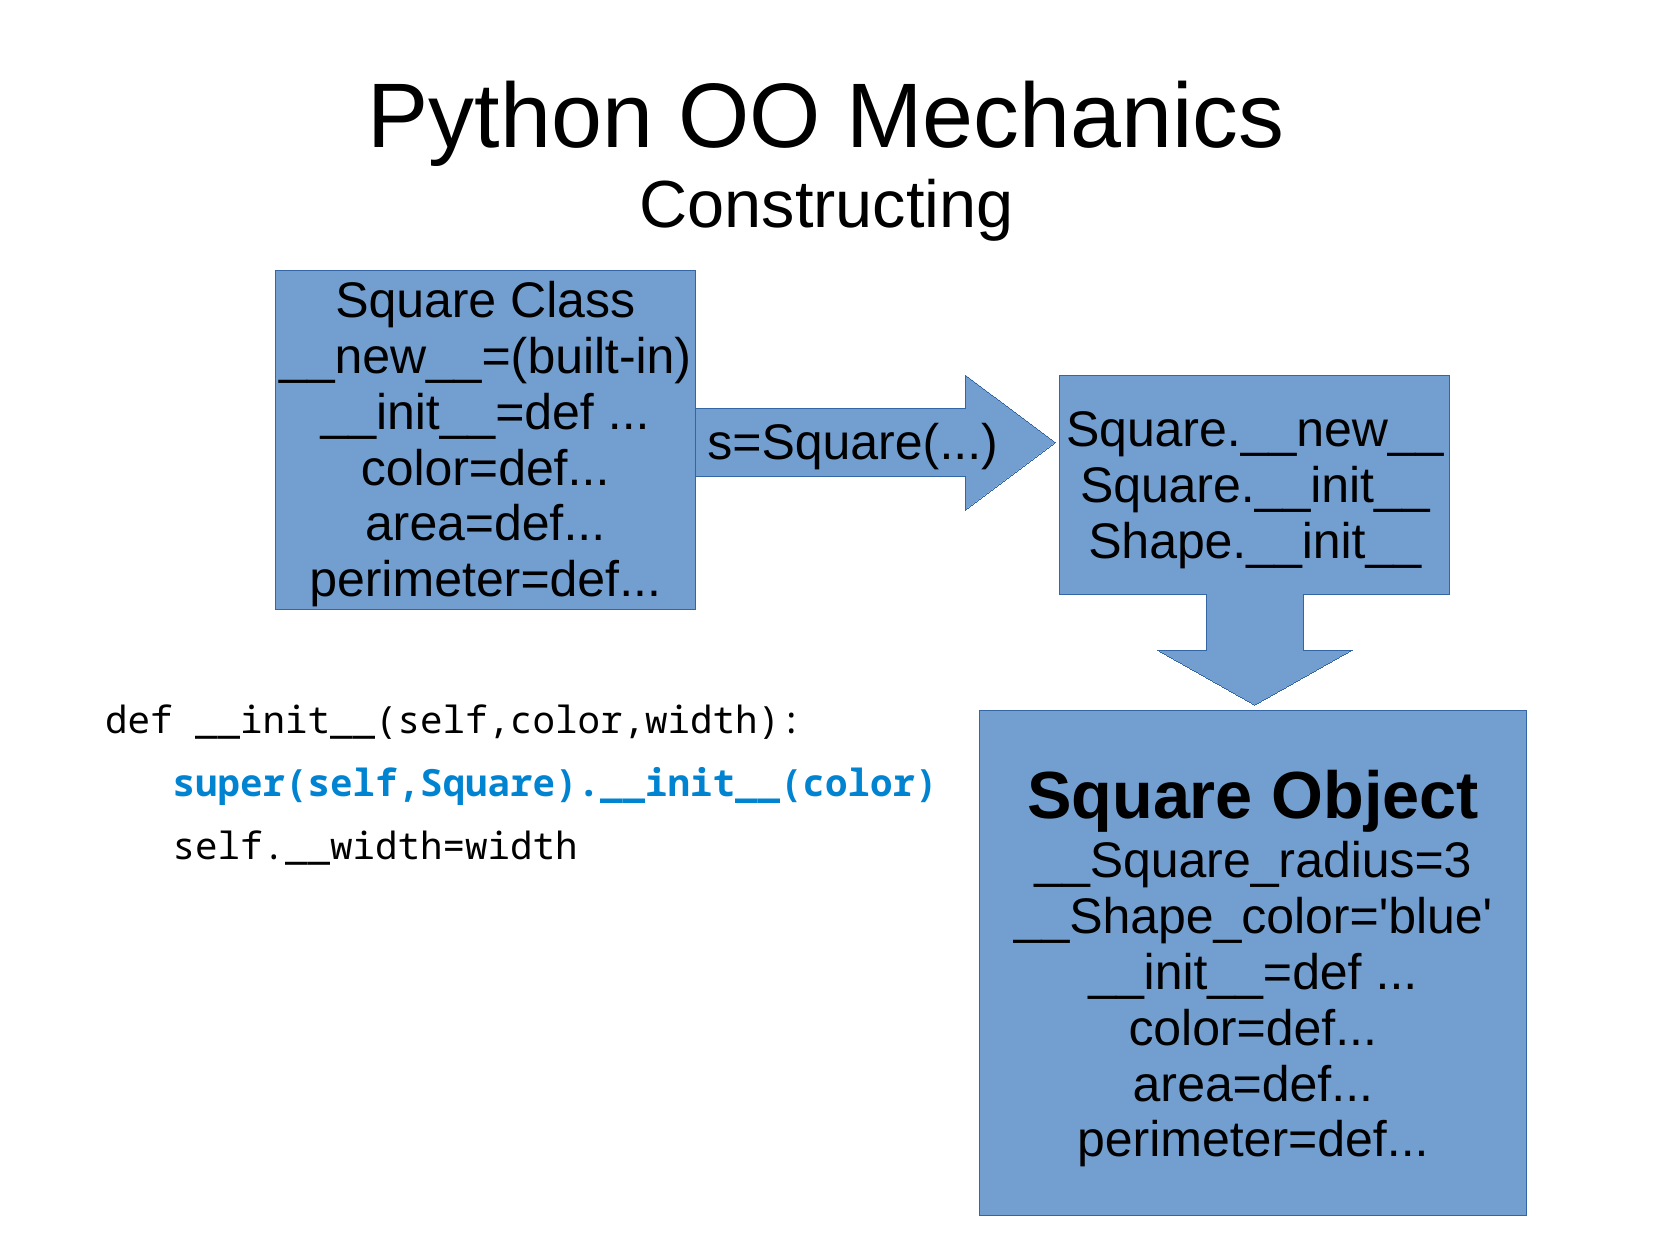

# Python OO Mechanics Constructing
Square Class
__new__=(built-in)
__init__=def ...
color=def...
area=def...
perimeter=def...
s=Square(...)
Square.__new__
Square.__init__
Shape.__init__
def __init__(self,color,width):
 super(self,Square).__init__(color)
 self.__width=width
Square Object
__Square_radius=3
__Shape_color='blue'
__init__=def ...
color=def...
area=def...
perimeter=def...